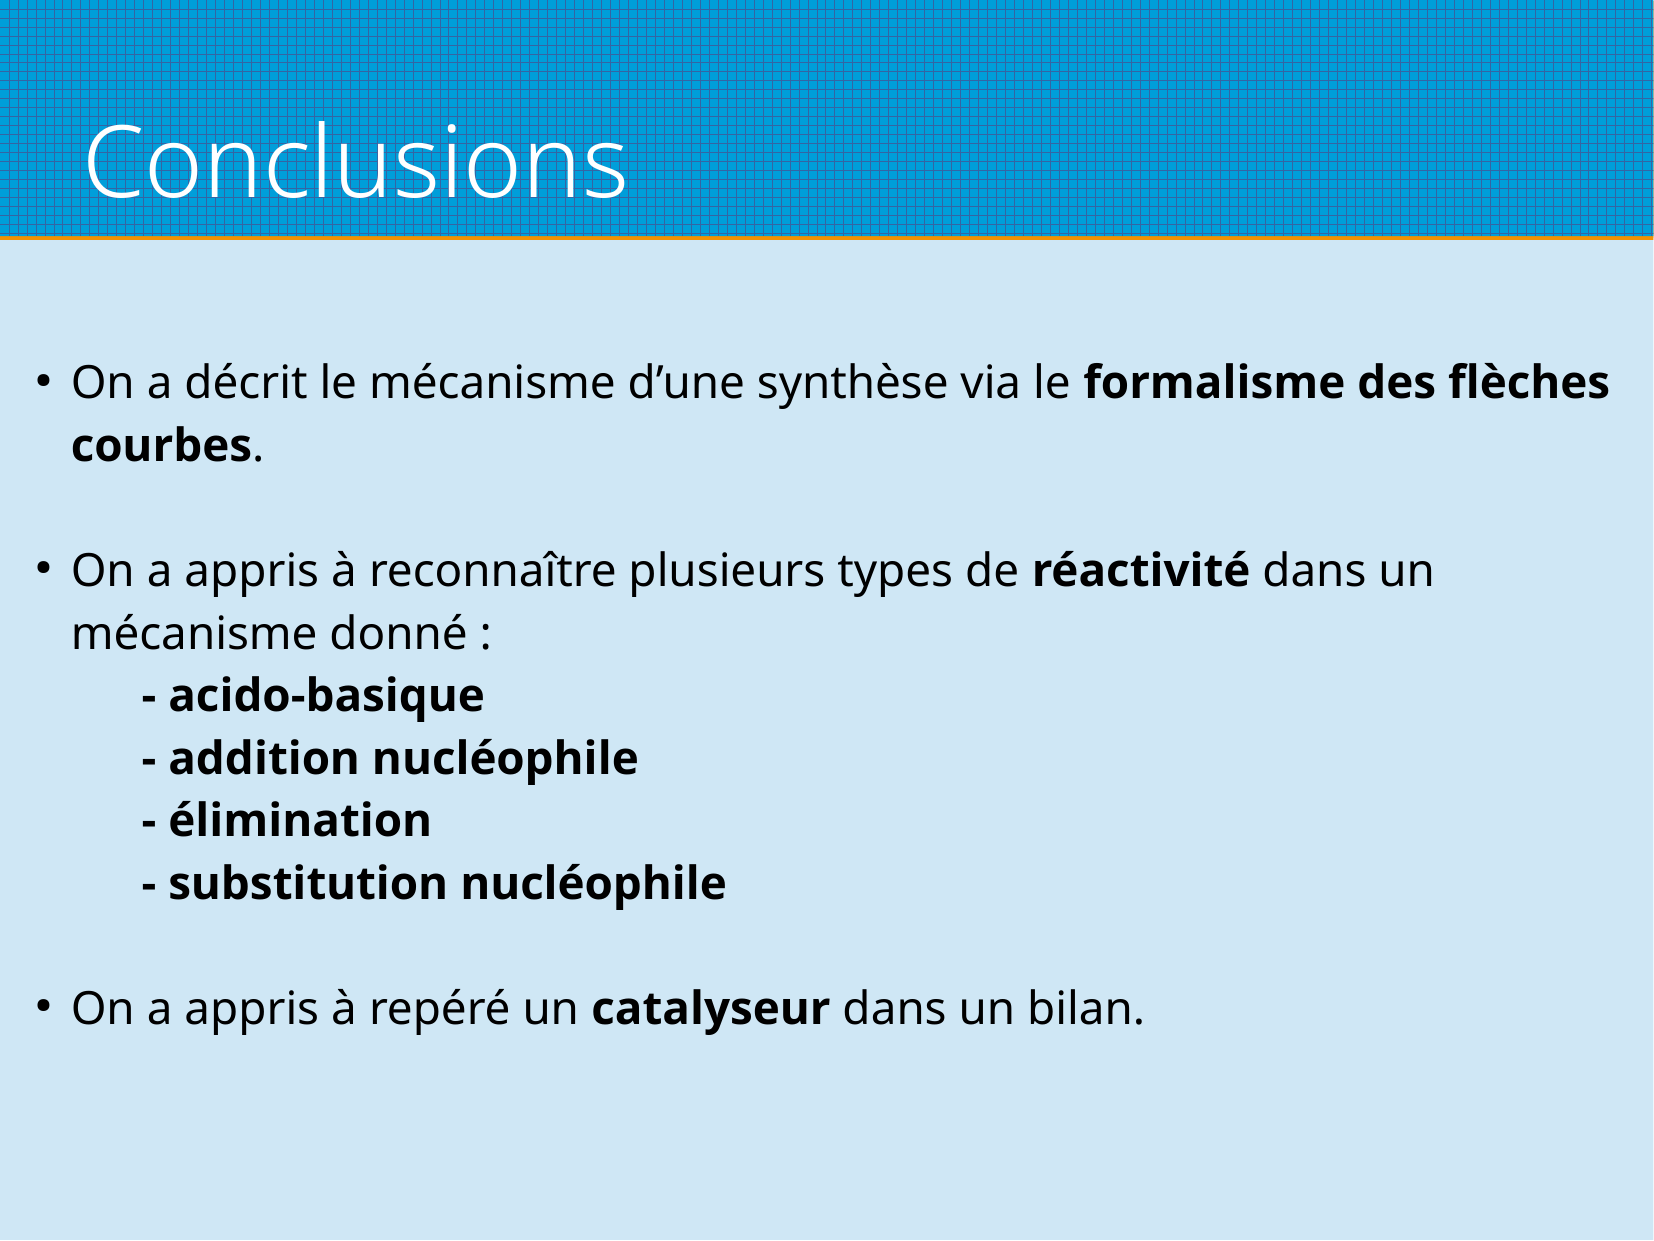

# Conclusions
On a décrit le mécanisme d’une synthèse via le formalisme des flèches courbes.
On a appris à reconnaître plusieurs types de réactivité dans un mécanisme donné :
- acido-basique
- addition nucléophile
- élimination
- substitution nucléophile
On a appris à repéré un catalyseur dans un bilan.